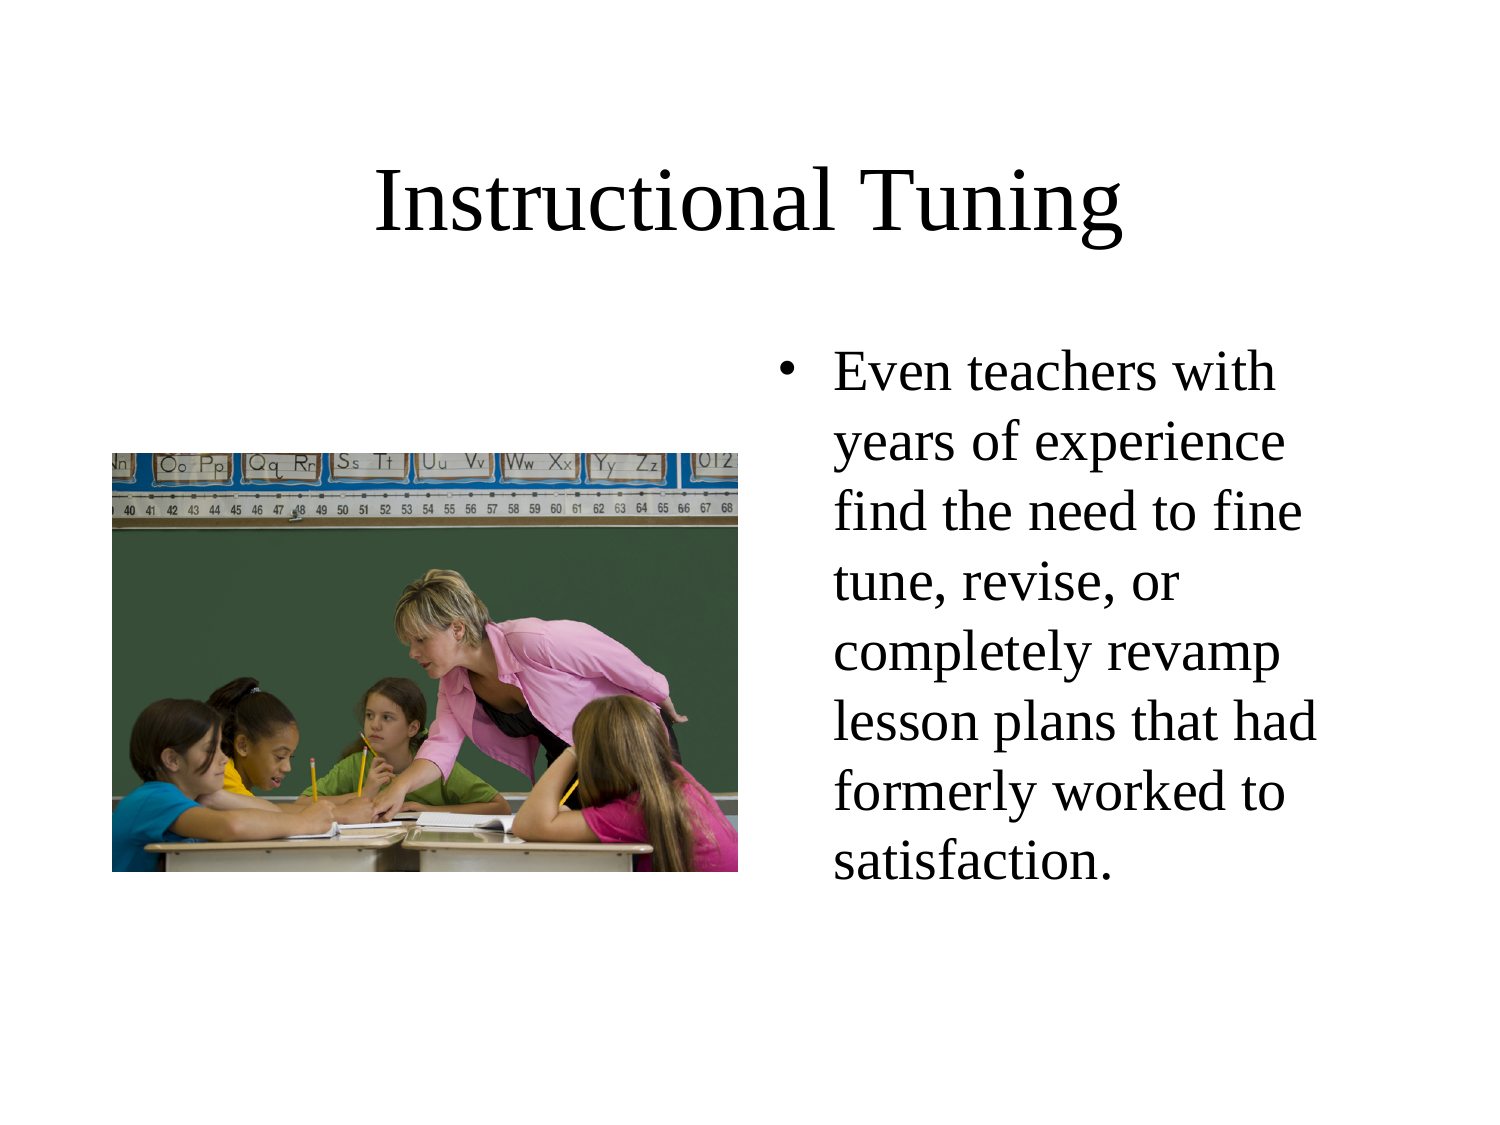

# Instructional Tuning
Even teachers with years of experience find the need to fine tune, revise, or completely revamp lesson plans that had formerly worked to satisfaction.